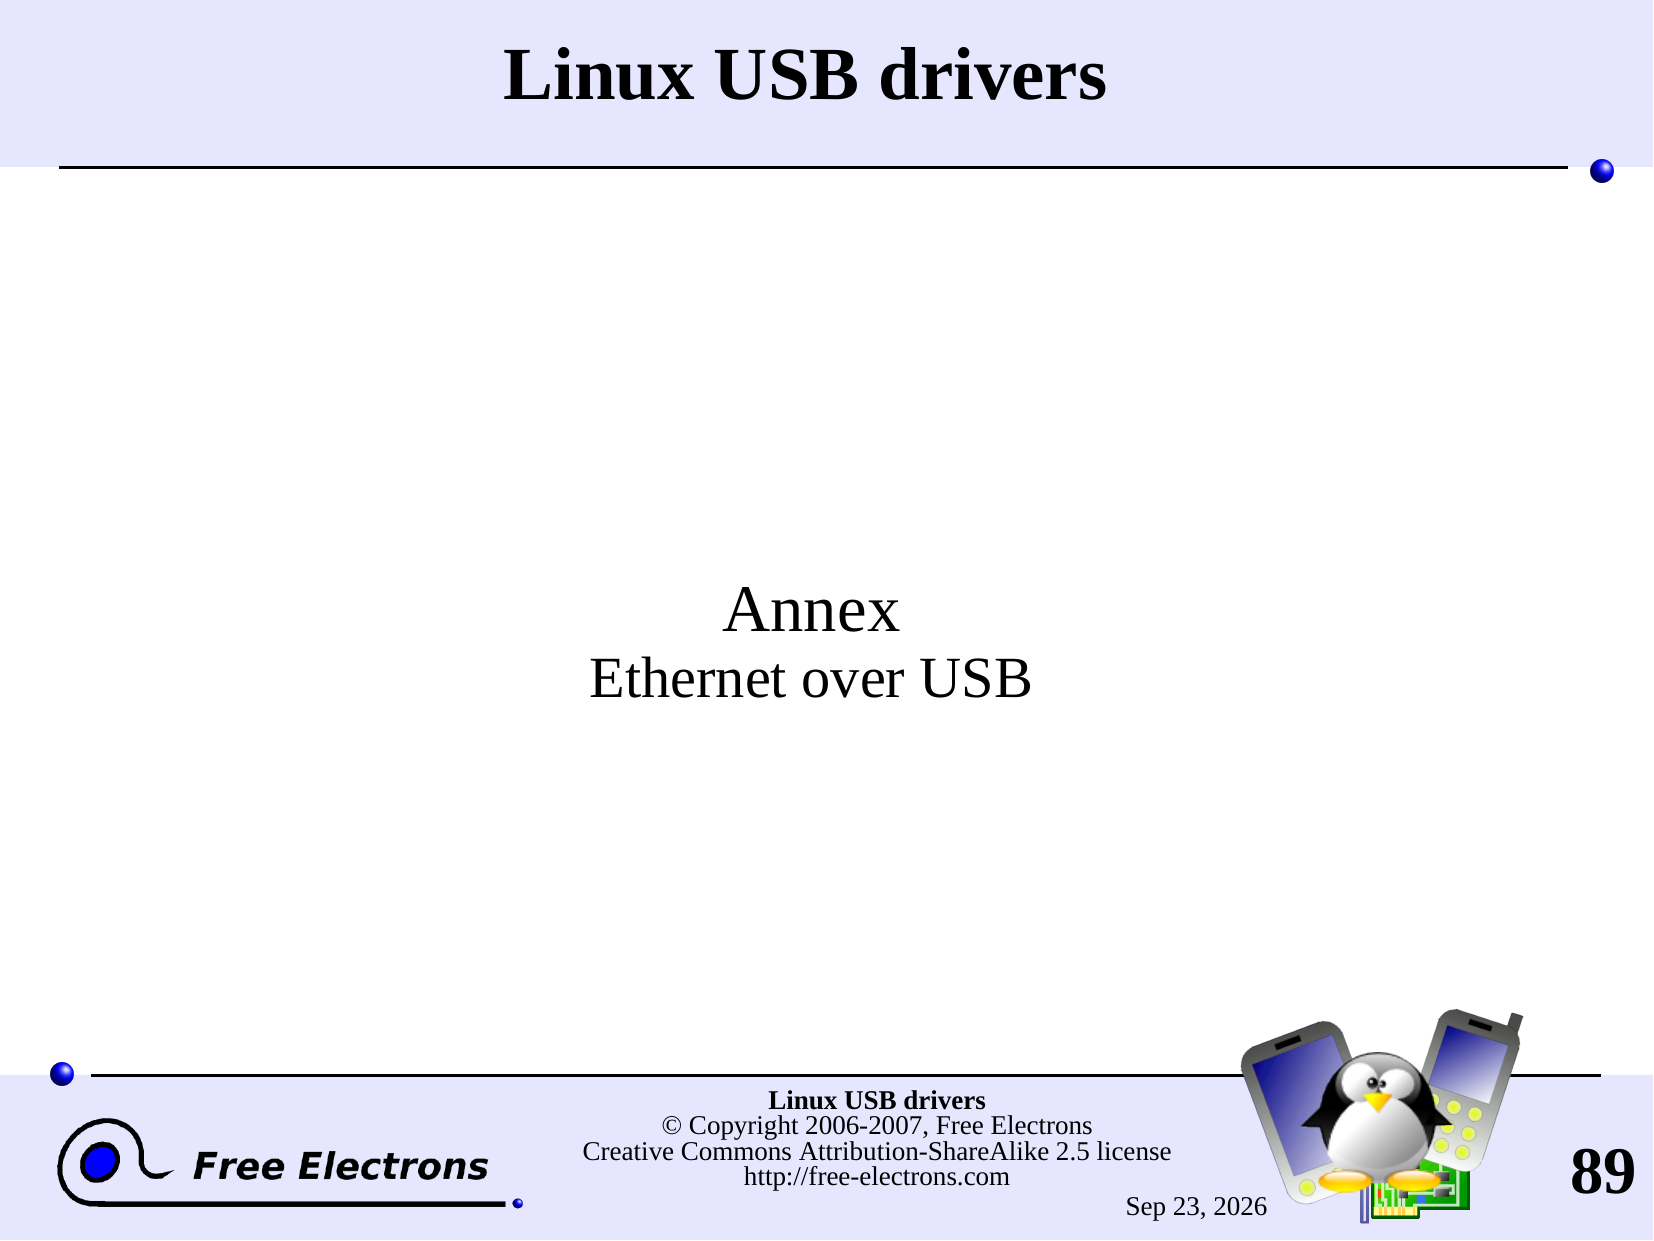

# Linux USB drivers
Annex
Ethernet over USB